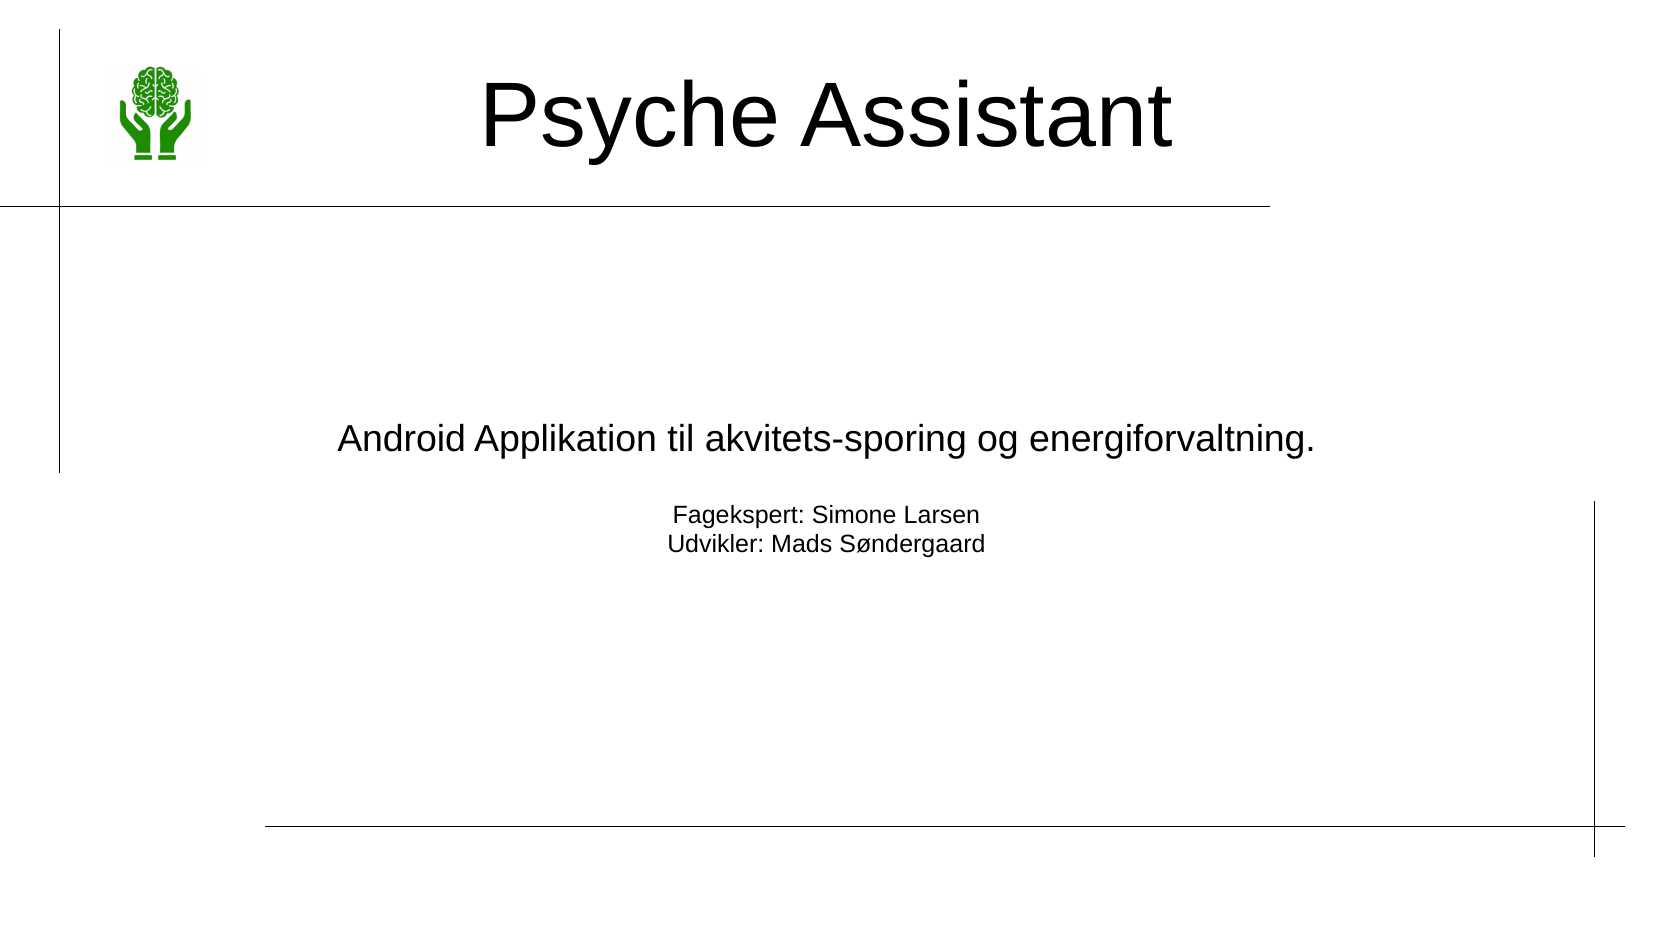

# Psyche Assistant
Android Applikation til akvitets-sporing og energiforvaltning.
Fagekspert: Simone Larsen
Udvikler: Mads Søndergaard